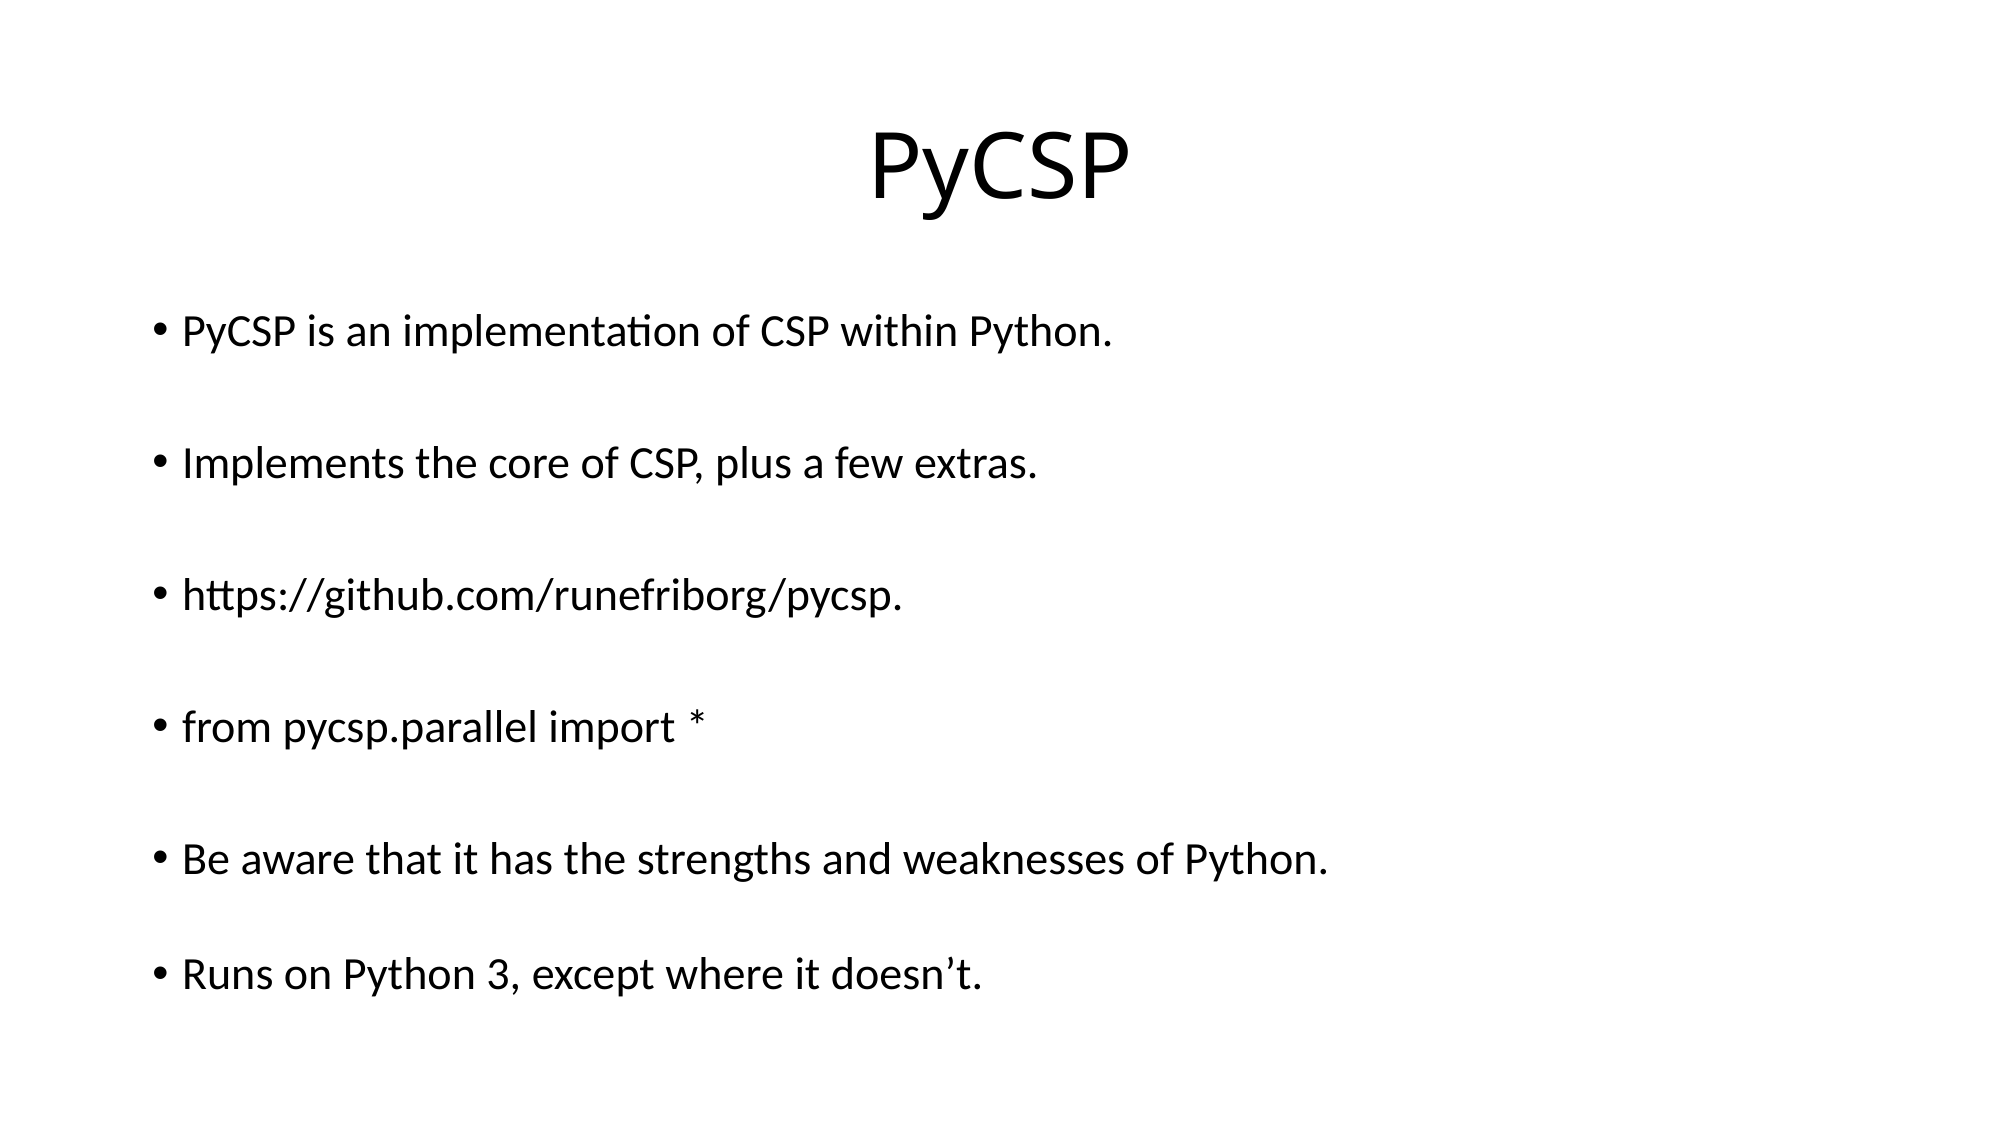

# PyCSP
PyCSP is an implementation of CSP within Python.
Implements the core of CSP, plus a few extras.
https://github.com/runefriborg/pycsp.
from pycsp.parallel import *
Be aware that it has the strengths and weaknesses of Python.
Runs on Python 3, except where it doesn’t.